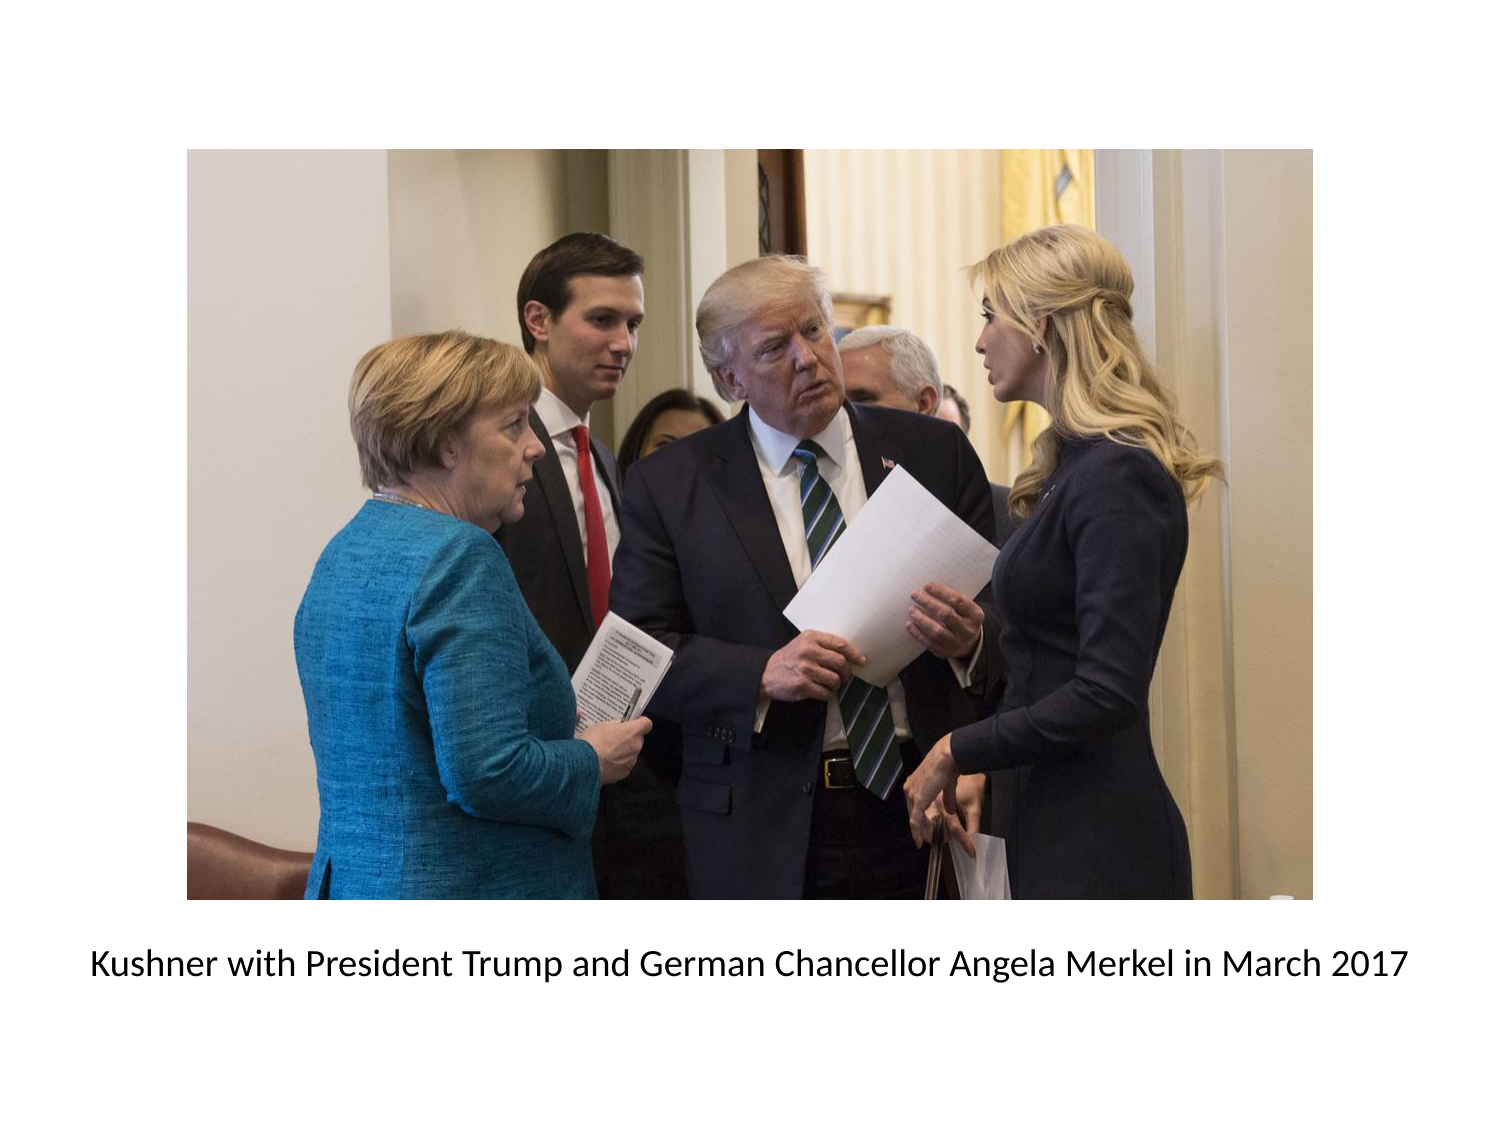

Kushner with President Trump and German Chancellor Angela Merkel in March 2017